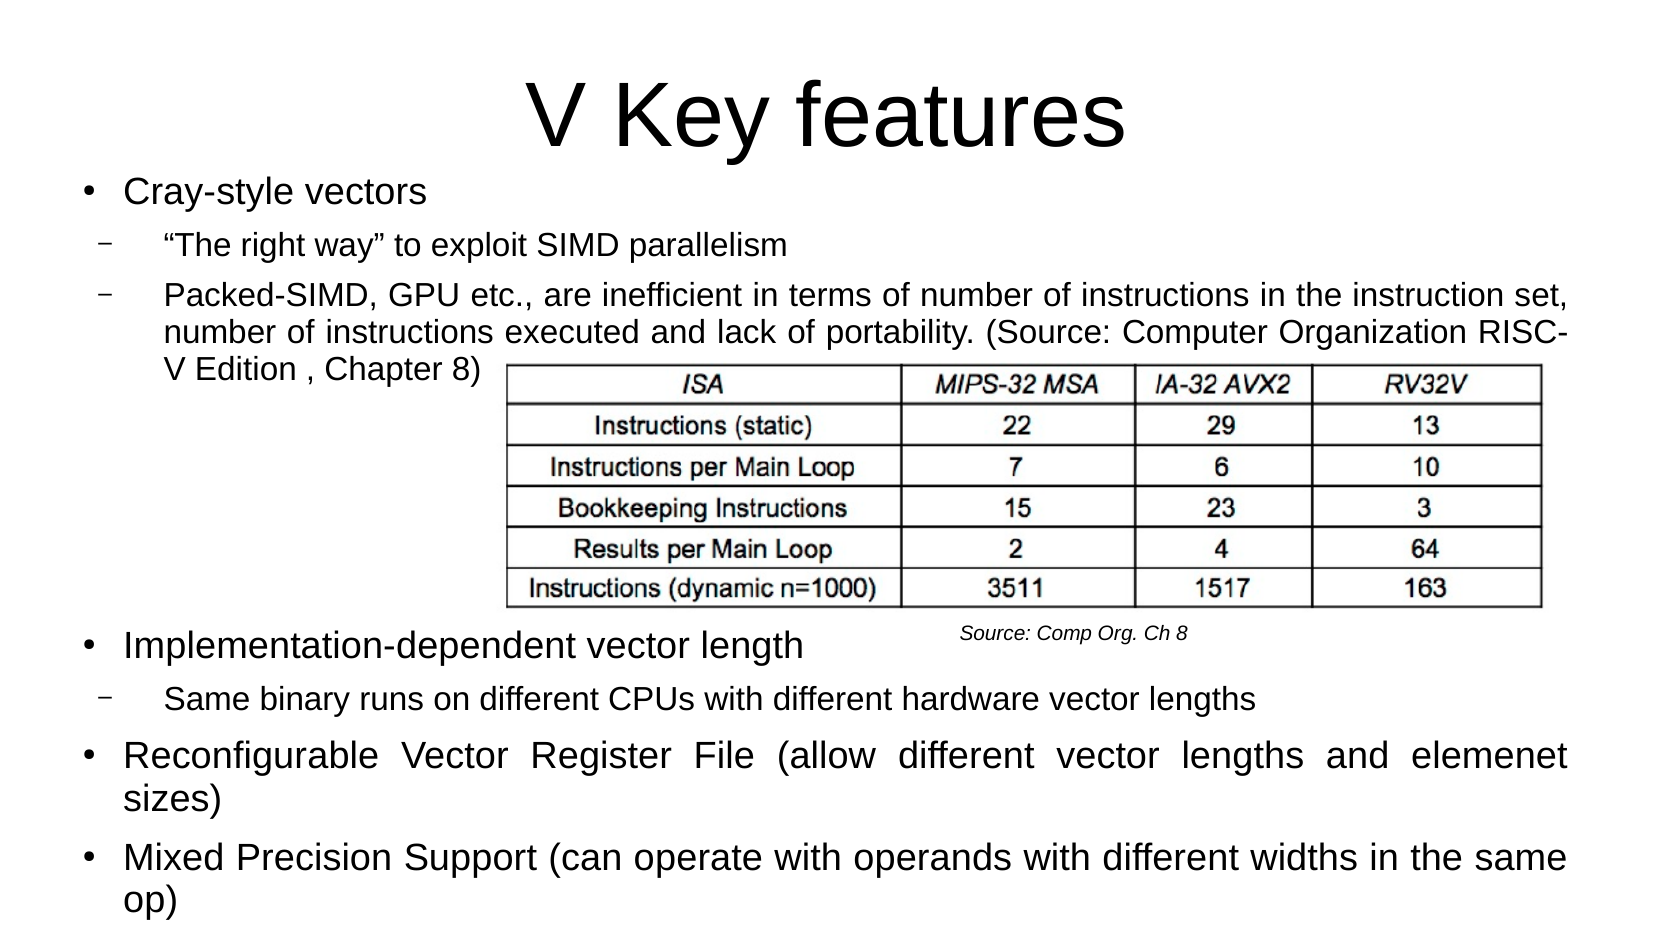

# V Key features
Cray-style vectors
“The right way” to exploit SIMD parallelism
Packed-SIMD, GPU etc., are inefficient in terms of number of instructions in the instruction set, number of instructions executed and lack of portability. (Source: Computer Organization RISC-V Edition , Chapter 8)
Implementation-dependent vector length
Same binary runs on different CPUs with different hardware vector lengths
Reconfigurable Vector Register File (allow different vector lengths and elemenet sizes)
Mixed Precision Support (can operate with operands with different widths in the same op)
Source: Comp Org. Ch 8